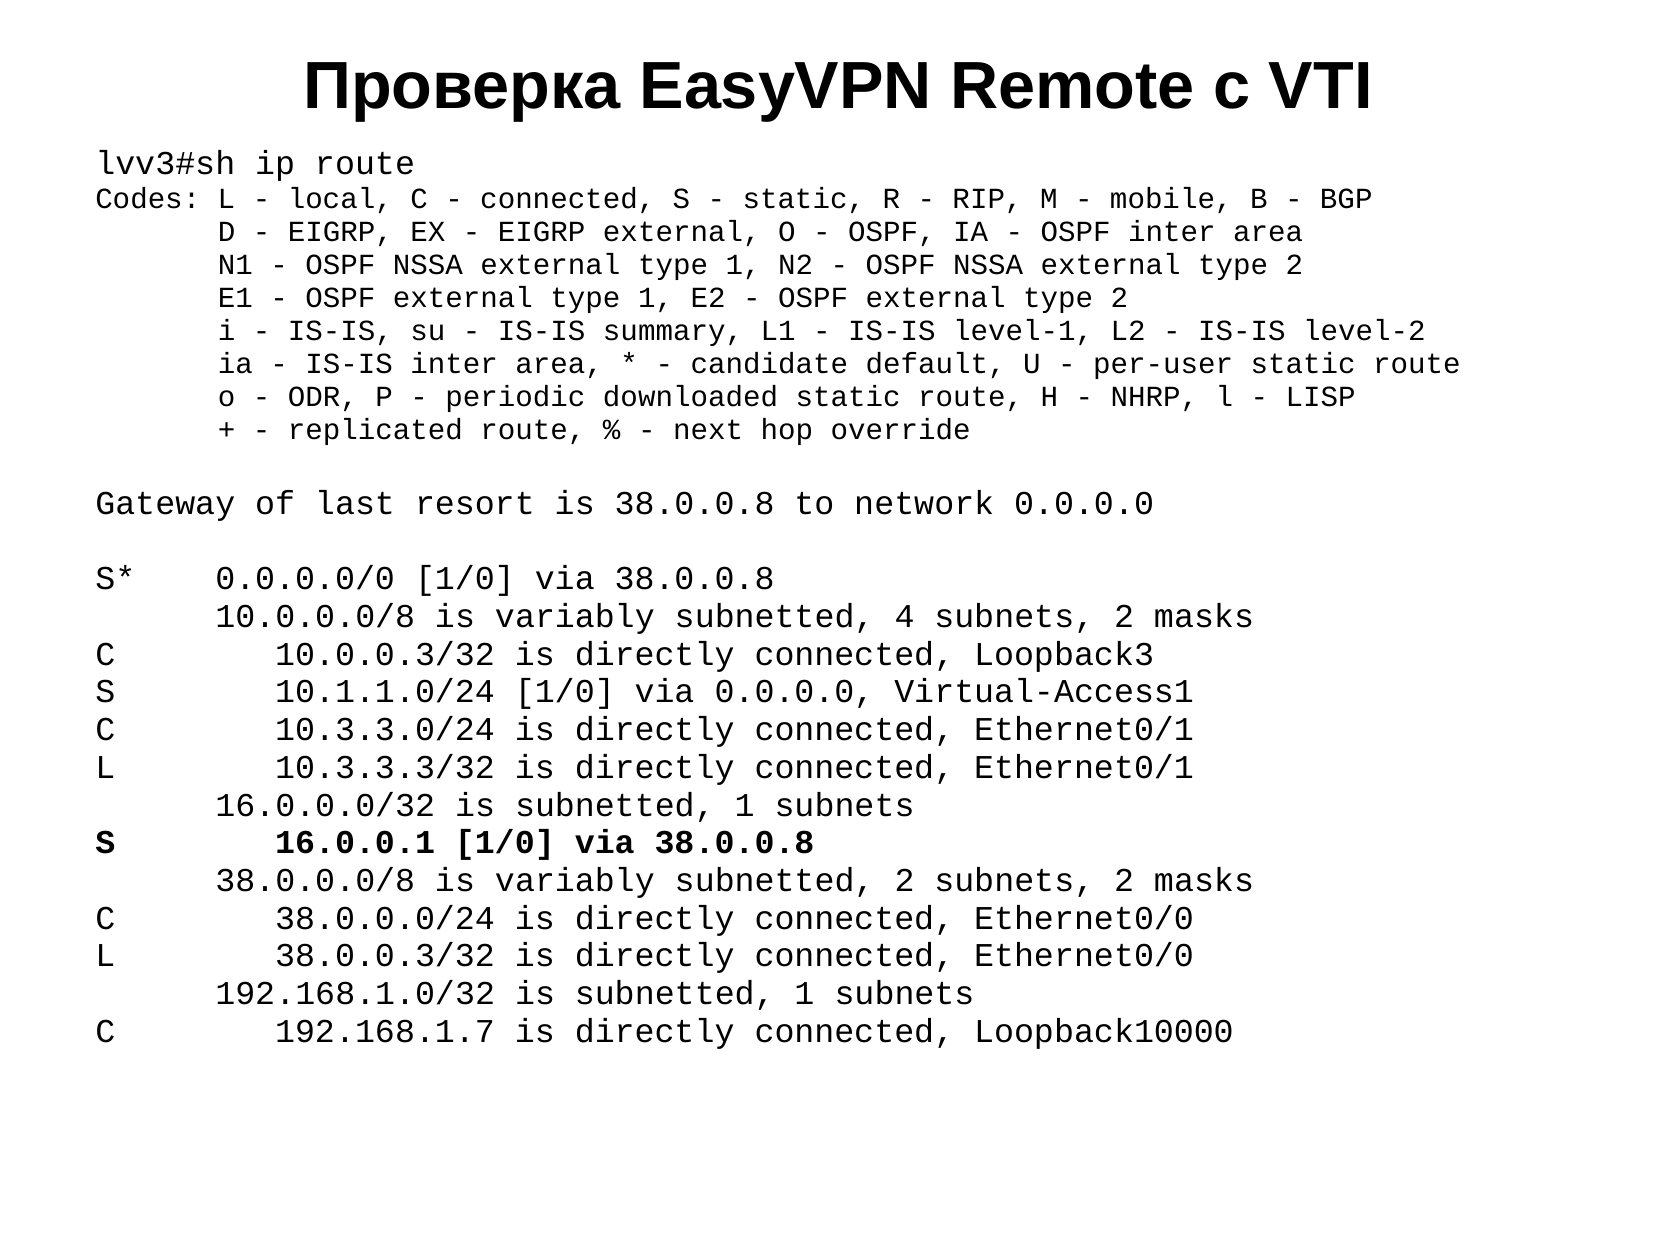

Проверка EasyVPN Remote с VTI
# lvv3#sh ip route
Codes: L - local, C - connected, S - static, R - RIP, M - mobile, B - BGP
 D - EIGRP, EX - EIGRP external, O - OSPF, IA - OSPF inter area
 N1 - OSPF NSSA external type 1, N2 - OSPF NSSA external type 2
 E1 - OSPF external type 1, E2 - OSPF external type 2
 i - IS-IS, su - IS-IS summary, L1 - IS-IS level-1, L2 - IS-IS level-2
 ia - IS-IS inter area, * - candidate default, U - per-user static route
 o - ODR, P - periodic downloaded static route, H - NHRP, l - LISP
 + - replicated route, % - next hop override
Gateway of last resort is 38.0.0.8 to network 0.0.0.0
S* 0.0.0.0/0 [1/0] via 38.0.0.8
 10.0.0.0/8 is variably subnetted, 4 subnets, 2 masks
C 10.0.0.3/32 is directly connected, Loopback3
S 10.1.1.0/24 [1/0] via 0.0.0.0, Virtual-Access1
C 10.3.3.0/24 is directly connected, Ethernet0/1
L 10.3.3.3/32 is directly connected, Ethernet0/1
 16.0.0.0/32 is subnetted, 1 subnets
S 16.0.0.1 [1/0] via 38.0.0.8
 38.0.0.0/8 is variably subnetted, 2 subnets, 2 masks
C 38.0.0.0/24 is directly connected, Ethernet0/0
L 38.0.0.3/32 is directly connected, Ethernet0/0
 192.168.1.0/32 is subnetted, 1 subnets
C 192.168.1.7 is directly connected, Loopback10000